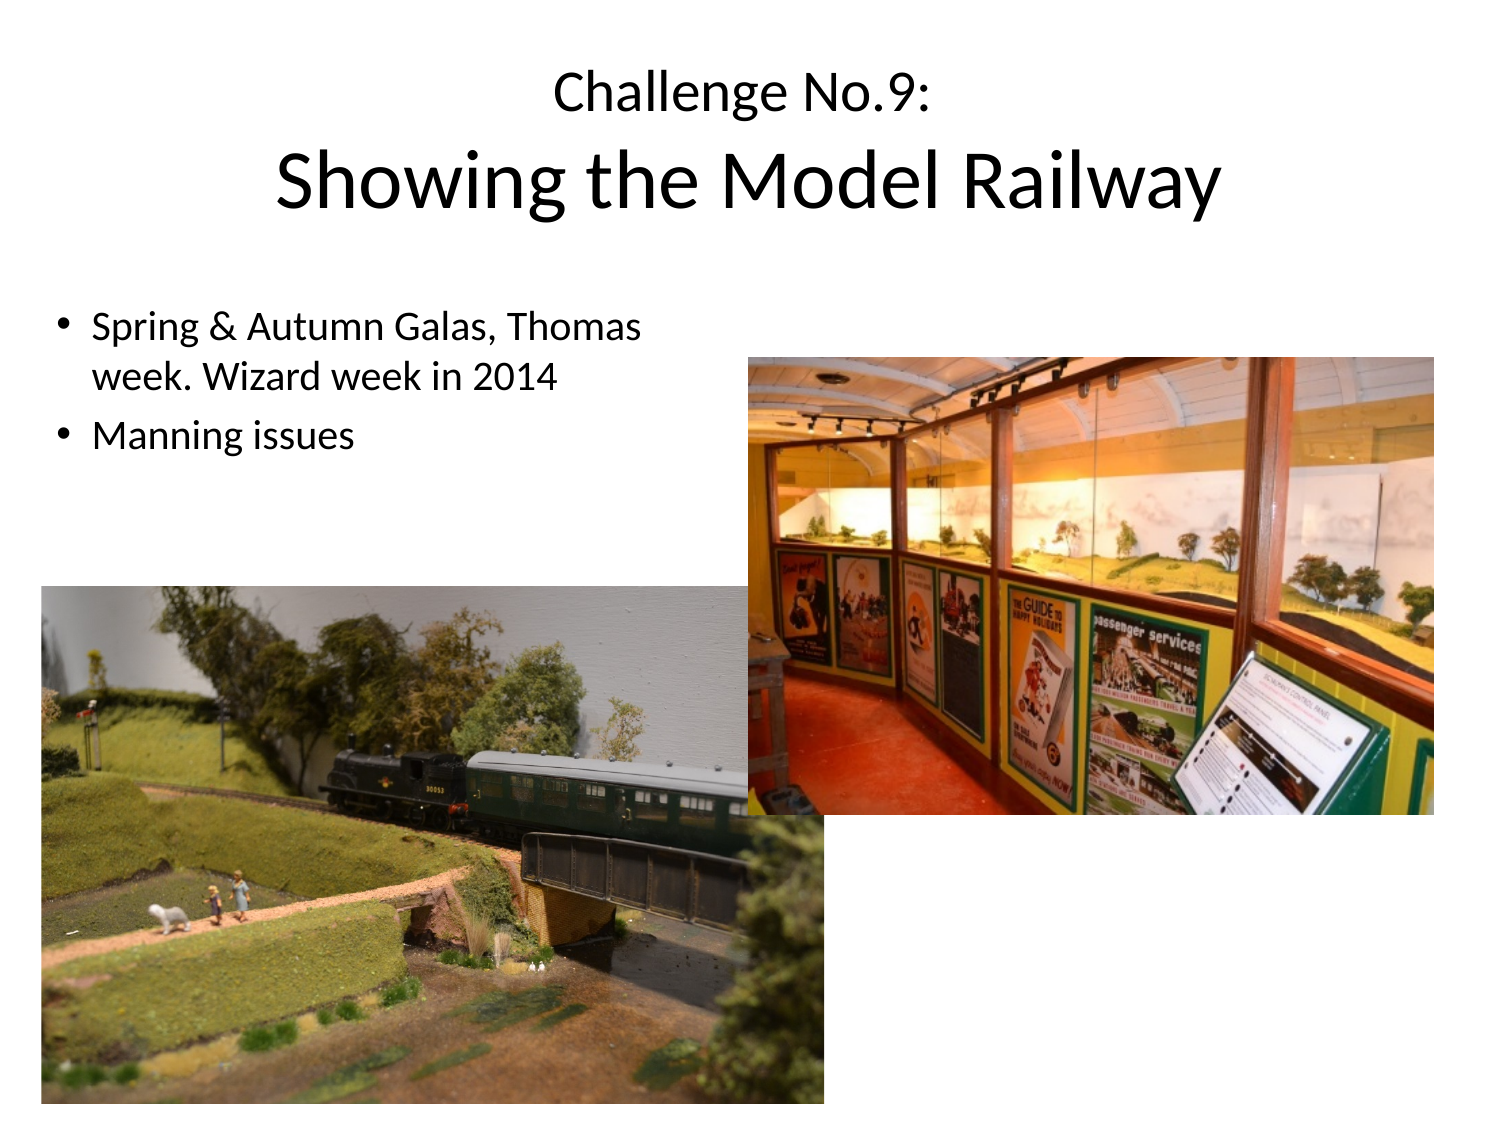

# Challenge No.9: Showing the Model Railway
Spring & Autumn Galas, Thomas week. Wizard week in 2014
Manning issues